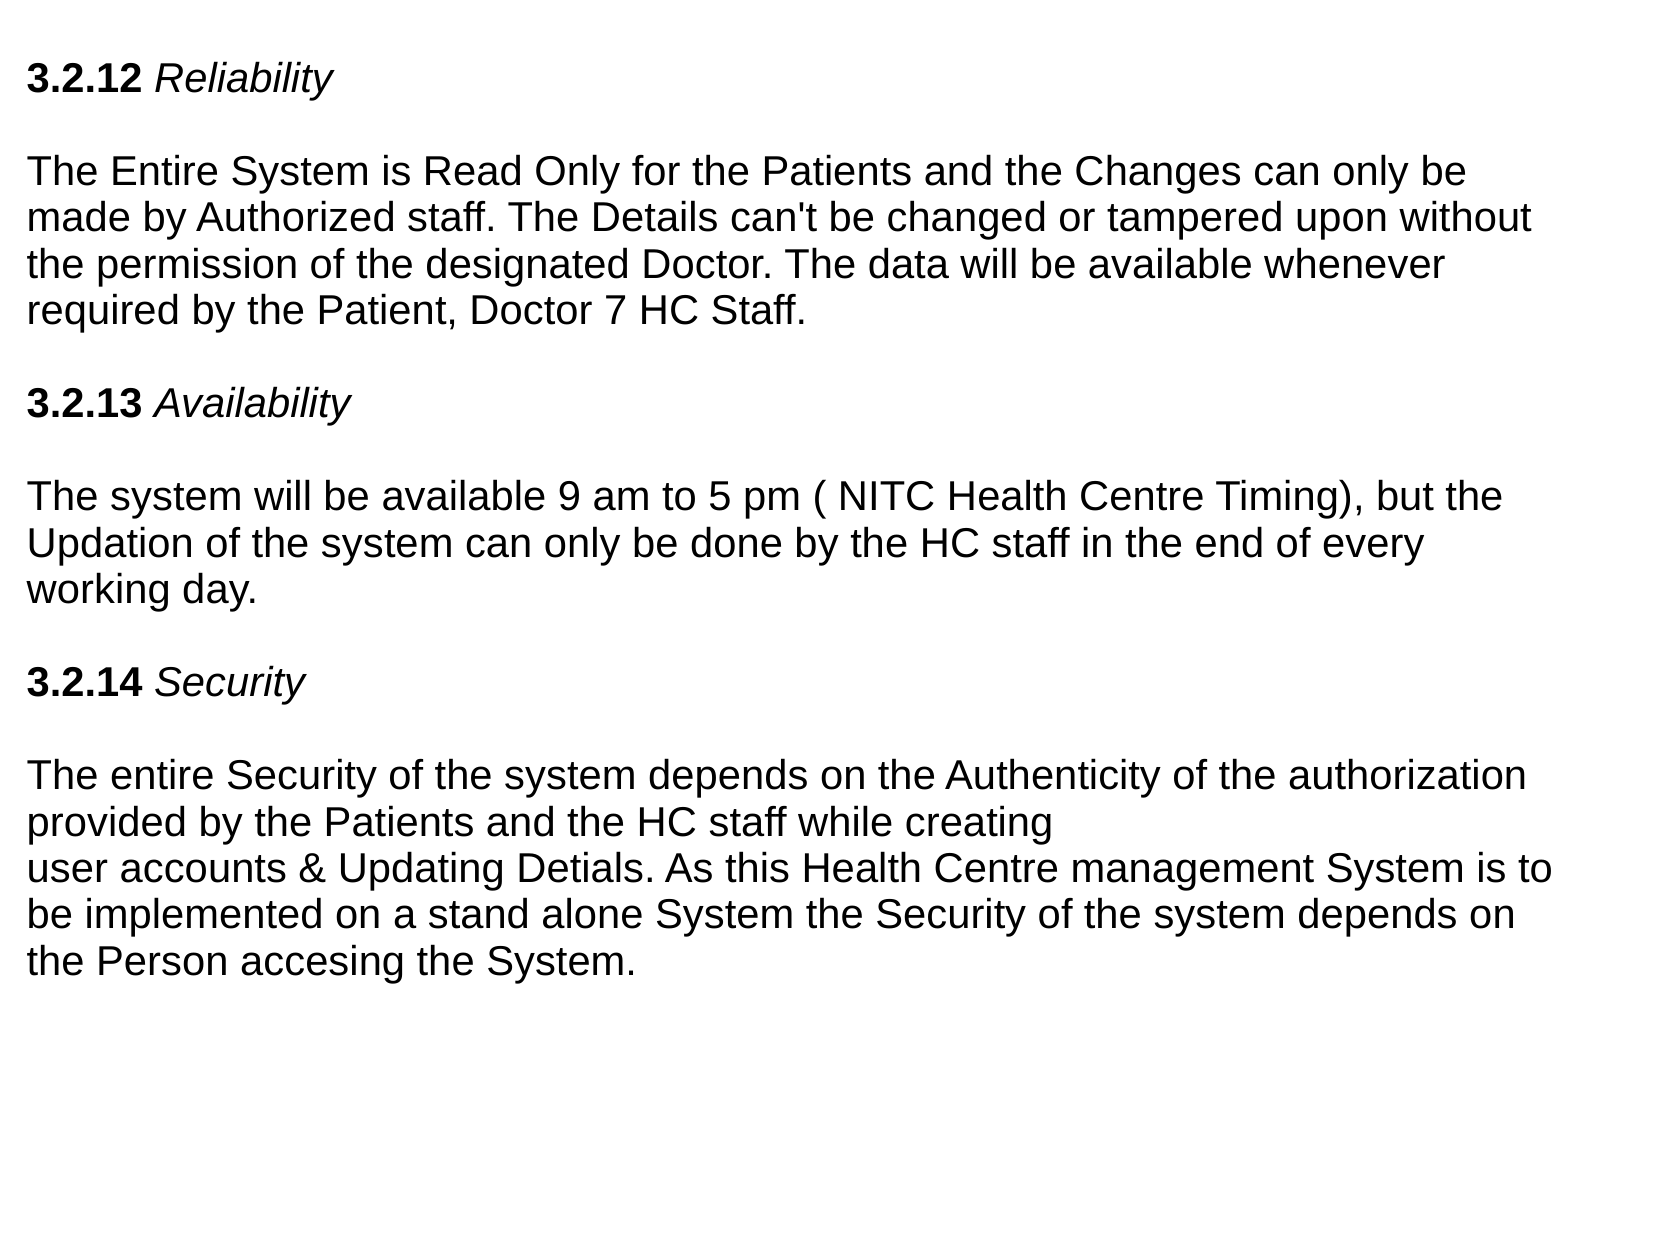

3.2.12 Reliability
The Entire System is Read Only for the Patients and the Changes can only be made by Authorized staff. The Details can't be changed or tampered upon without the permission of the designated Doctor. The data will be available whenever required by the Patient, Doctor 7 HC Staff.
3.2.13 Availability
The system will be available 9 am to 5 pm ( NITC Health Centre Timing), but the Updation of the system can only be done by the HC staff in the end of every working day.
3.2.14 Security
The entire Security of the system depends on the Authenticity of the authorization provided by the Patients and the HC staff while creating
user accounts & Updating Detials. As this Health Centre management System is to be implemented on a stand alone System the Security of the system depends on the Person accesing the System.